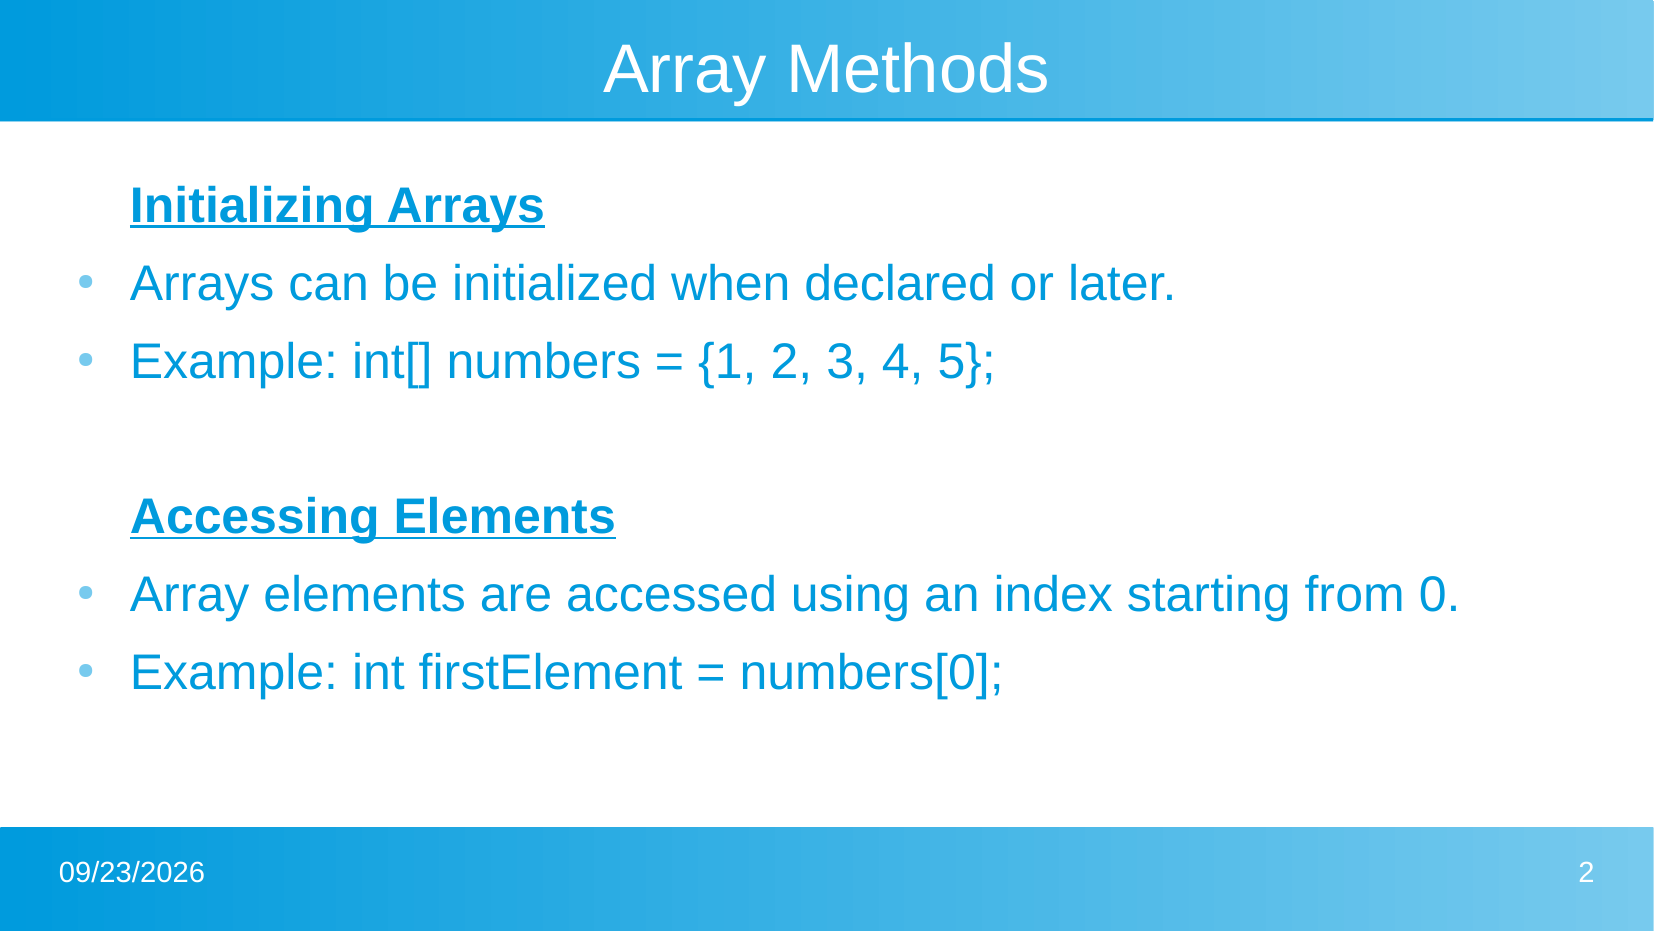

# Array Methods
Initializing Arrays
Arrays can be initialized when declared or later.
Example: int[] numbers = {1, 2, 3, 4, 5};
Accessing Elements
Array elements are accessed using an index starting from 0.
Example: int firstElement = numbers[0];
2